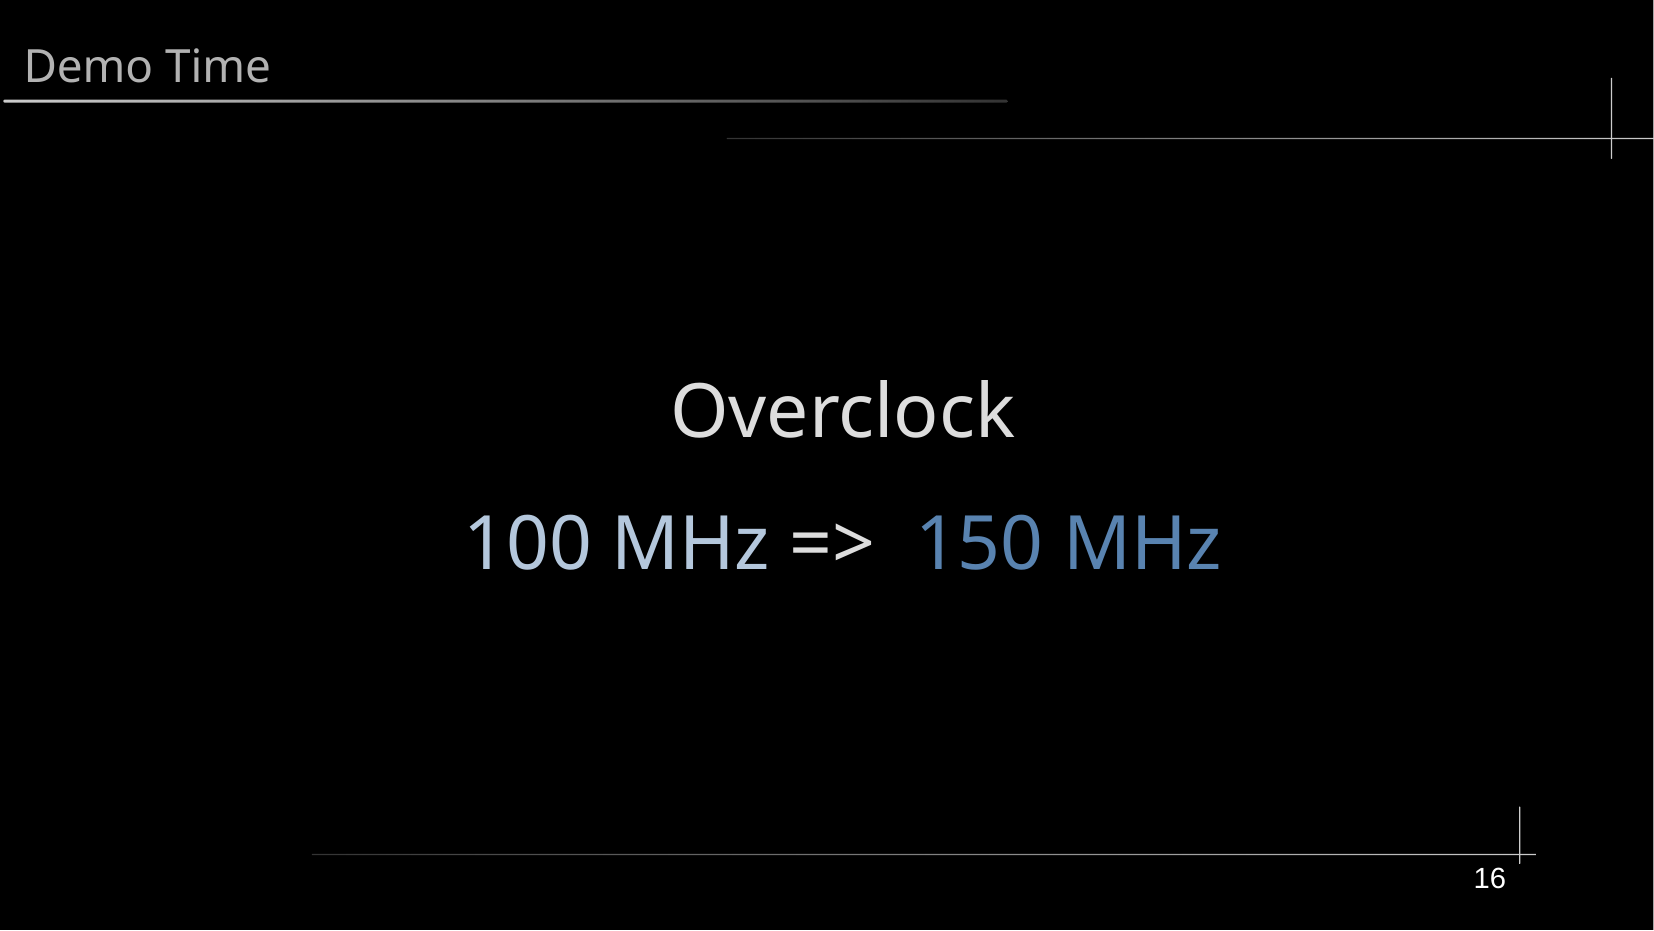

# Demo Time
Overclock
100 MHz => 150 MHz
16